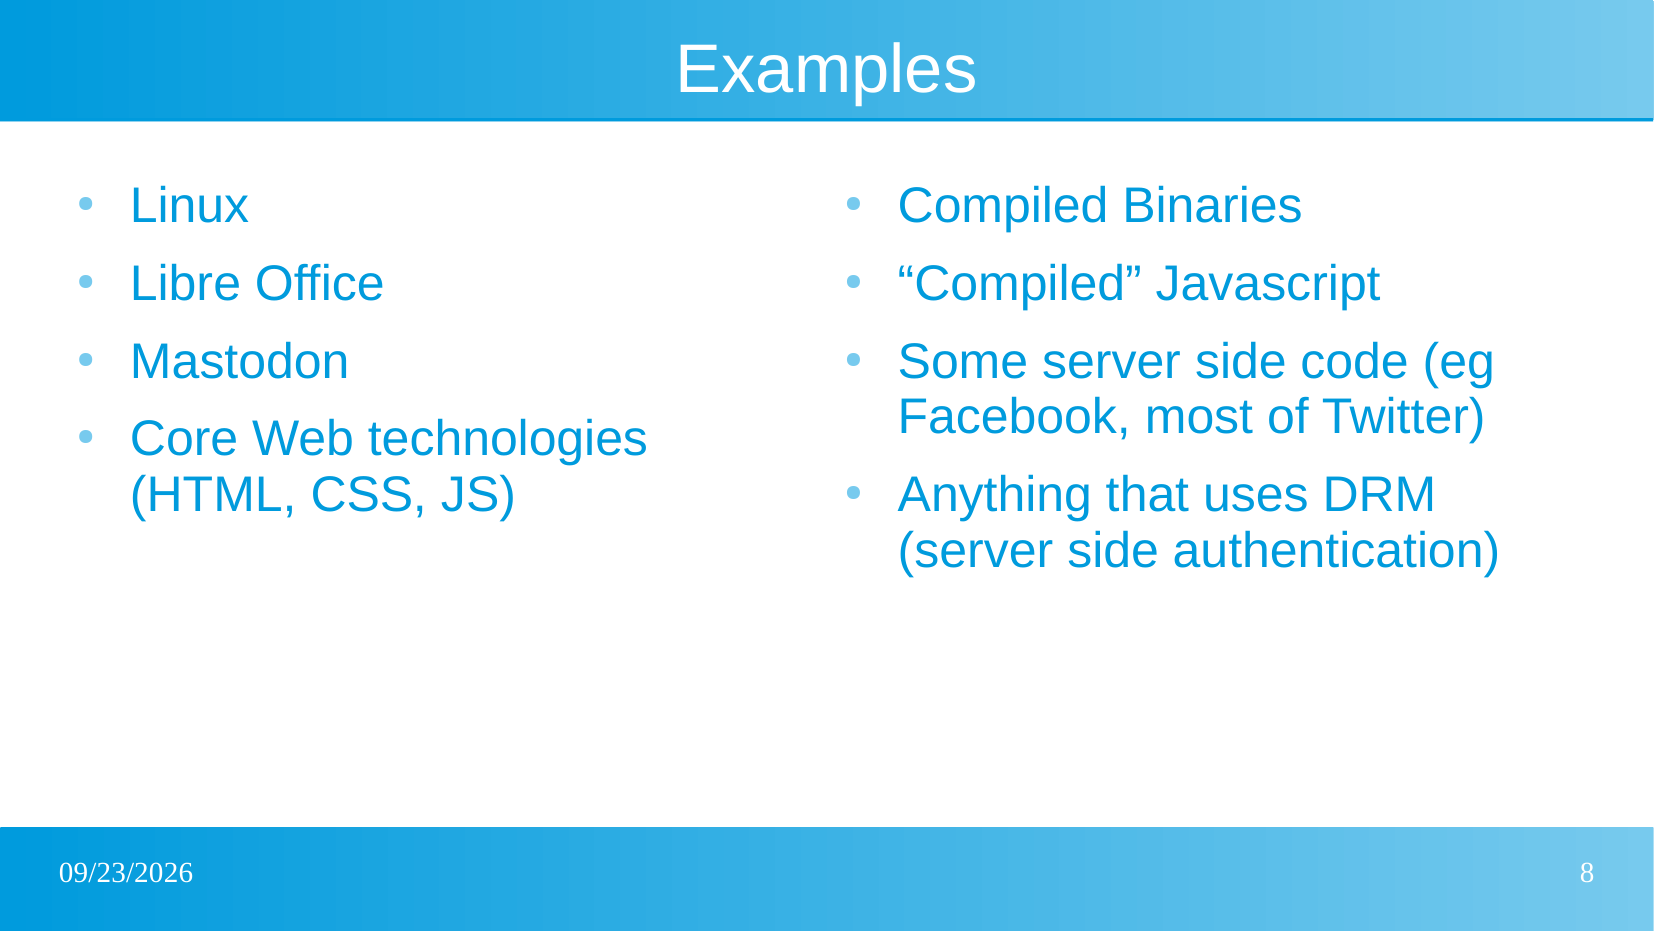

# Examples
Linux
Libre Office
Mastodon
Core Web technologies (HTML, CSS, JS)
Compiled Binaries
“Compiled” Javascript
Some server side code (eg Facebook, most of Twitter)
Anything that uses DRM (server side authentication)
8